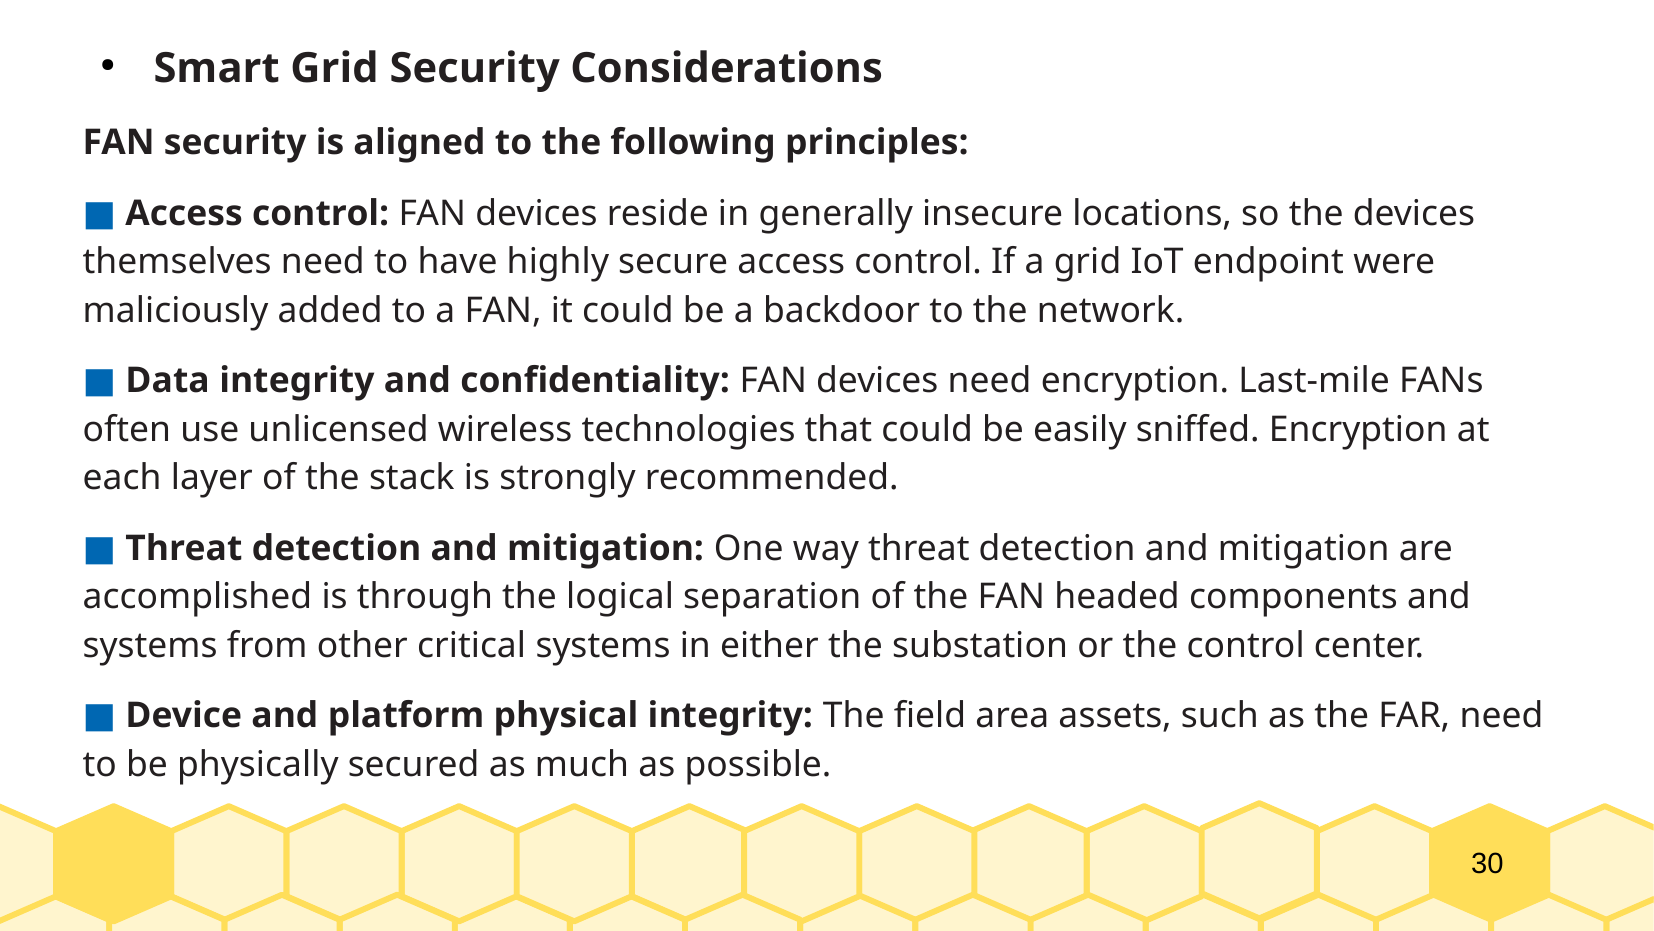

# Smart Grid Security Considerations
FAN security is aligned to the following principles:
■ Access control: FAN devices reside in generally insecure locations, so the devices themselves need to have highly secure access control. If a grid IoT endpoint were maliciously added to a FAN, it could be a backdoor to the network.
■ Data integrity and confidentiality: FAN devices need encryption. Last-mile FANs often use unlicensed wireless technologies that could be easily sniffed. Encryption at each layer of the stack is strongly recommended.
■ Threat detection and mitigation: One way threat detection and mitigation are accomplished is through the logical separation of the FAN headed components and systems from other critical systems in either the substation or the control center.
■ Device and platform physical integrity: The field area assets, such as the FAR, need to be physically secured as much as possible.